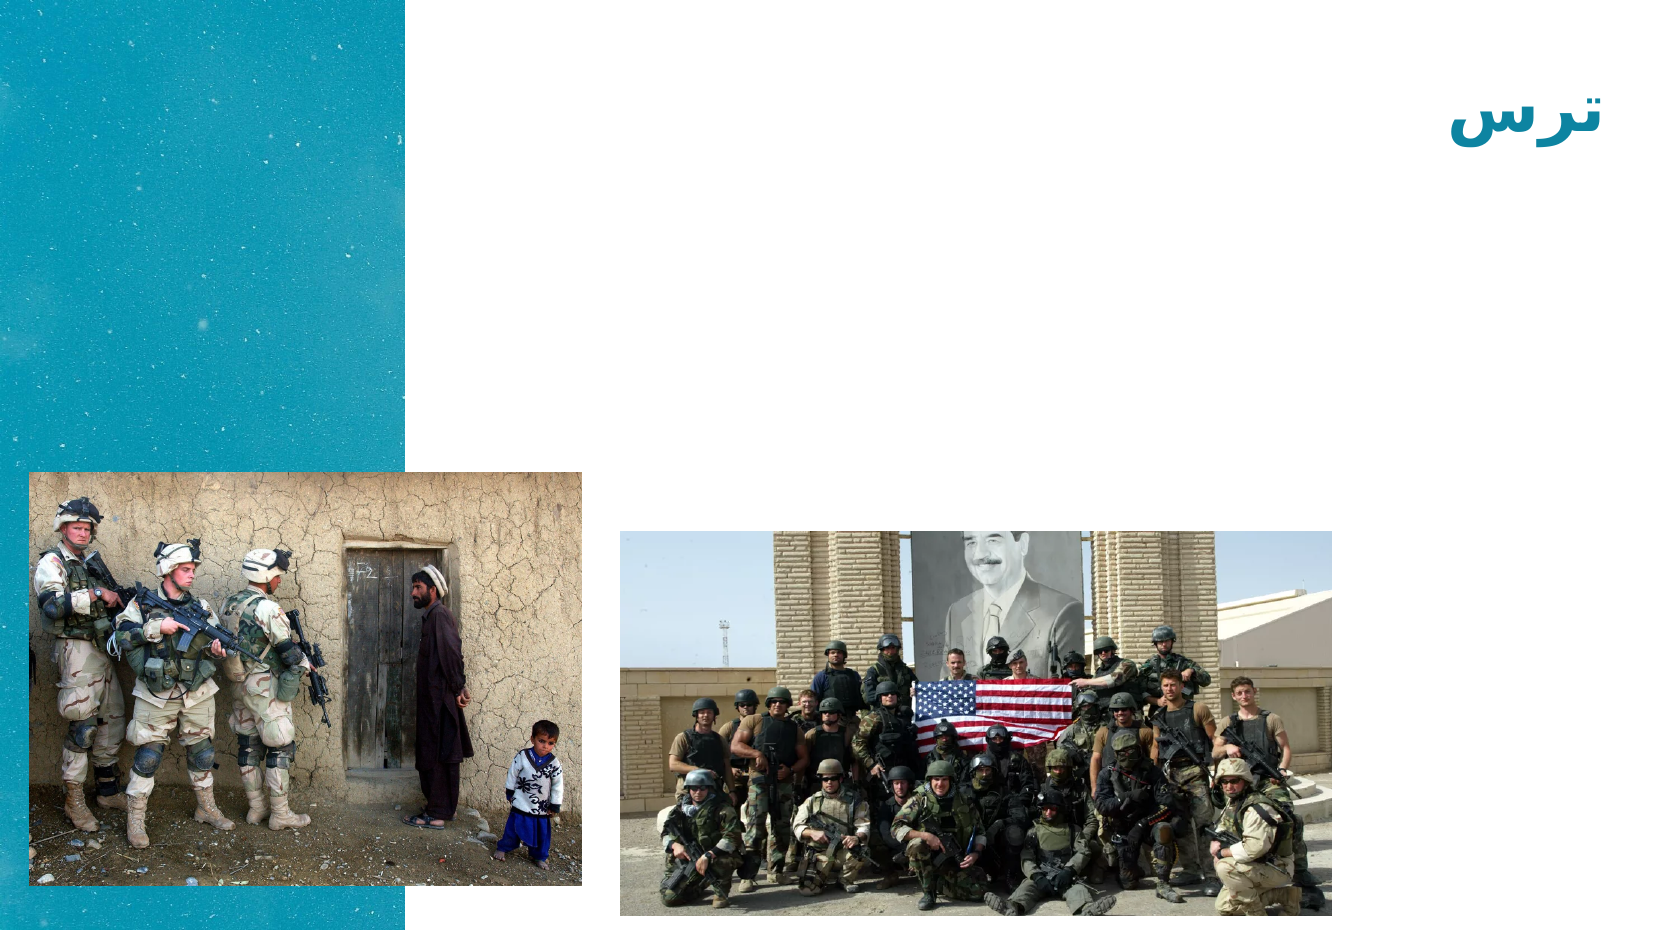

# ترس
‫این‬ ‫فن‬ ‫برای‬ ‫ترساندن‬ ‫گیرندۀ‬ ‫پیام‬ ‫با‬ ‫استفاده‬ ‫از‬ ‫چیزهای‬ ‫نا‬‫خوشایند‬ ‫و‬ ‫در‬ ‫بعضی‬ ‫مواقع ‫ترسناک ‬‫مثل‬ ‫بوی‬ ‫بدِ‬ ‫دهان‪،‬‬ ‫شکست‬ ‫و‬ ‫ناکامی‬‫‪،‬‬ ‫عدم‬ ‫رعایت‬ ‫حقوق‬ ‫بشر‪،‬‬ ‫تروریسم‬ ‫و‬‫‪...‬‬ ‫به‬ ‫کار‬ ‫گرفته‬‫می‬ ‫شود‪.‬‬ ‫هشدارهای‬ ‫سیاستمداران‬ ‫و‬ ‫یا‬ ‫گروه‬‌های‬ ‫حامی‬ ‫آنها‬ ‫و‬ ‫ترسیم‬ ‫هراس‌‌آور‬ ‫وضعیت‬ ‫موجود‬‫ در‬ ‫اخبار‪،‬‬ ‫سخنرانی‌‫ها‬ ‫و‬ ‫گزارش‬ ‫آن‌ها‬ ‫هم‬ ‫نمونه‌‫ای‬ ‫دیگر‬ ‫برای‬ ‫استفاده‬ ‫از‬ ‫این‬ ‫فن‬ ‫است‬ ‫تا‬ ‫معر‬‫فی‬ ‫کنند‪.‬‬ ‫در‬ ‫خبرها‬ ‫و‬ ‫برنامه‬‌های‬ خود ‬‫و‬ ‫برنامه‌‫های‬ ‫خود‬ ‫را‬ ‫نجات‫‌بخش‬‫ وضعیتِ‬ ‫ترسیم‬‌شدهٔ ‫گفت‌‬‫وگو‬ ‫محور‬ ‫شبکه‌‫های‬ ‫خارجی‬ ‫دربارۀ‬ ‫ایران‪،‬‬ ‫نمونه‬ ‫های‬ ‫آن‬ ‫را‬ ‫زیاد‬ ‫می‬ ‫توان‬ ‫یافت‪.‬‬